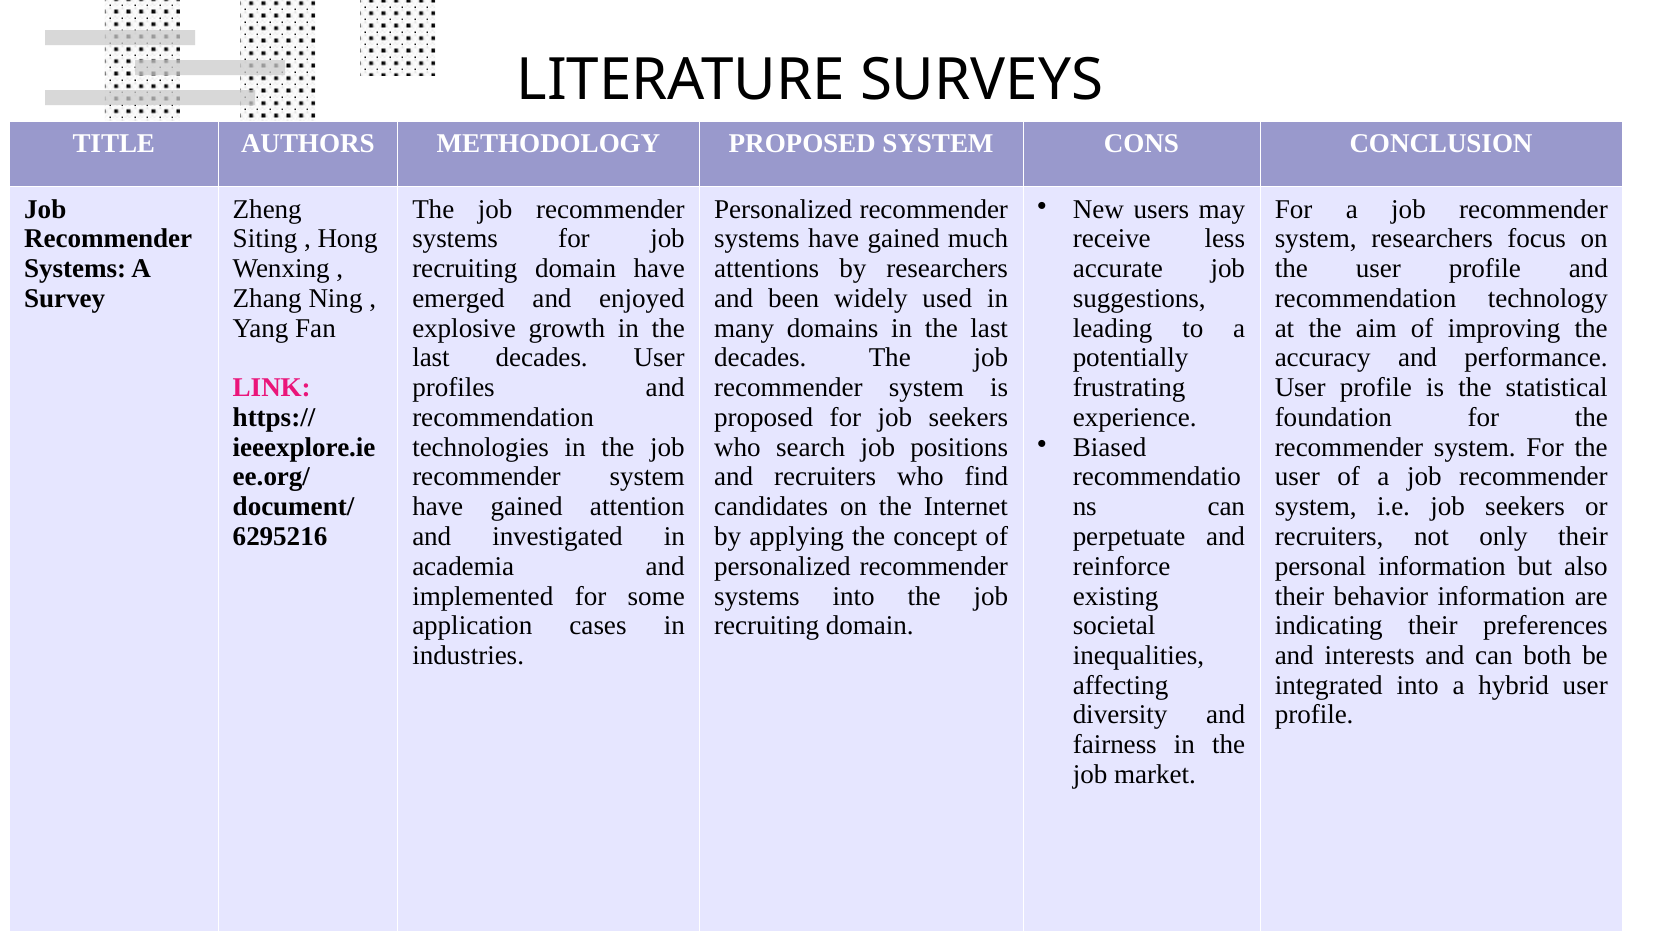

LITERATURE SURVEYS
| TITLE | AUTHORS | METHODOLOGY | PROPOSED SYSTEM | CONS | CONCLUSION |
| --- | --- | --- | --- | --- | --- |
| Job Recommender Systems: A Survey | Zheng Siting , Hong Wenxing , Zhang Ning , Yang Fan LINK: https://ieeexplore.ieee.org/document/6295216 | The job recommender systems for job recruiting domain have emerged and enjoyed explosive growth in the last decades. User profiles and recommendation technologies in the job recommender system have gained attention and investigated in academia and implemented for some application cases in industries. | Personalized recommender systems have gained much attentions by researchers and been widely used in many domains in the last decades. The job recommender system is proposed for job seekers who search job positions and recruiters who find candidates on the Internet by applying the concept of personalized recommender systems into the job recruiting domain. | New users may receive less accurate job suggestions, leading to a potentially frustrating experience. Biased recommendations can perpetuate and reinforce existing societal inequalities, affecting diversity and fairness in the job market. | For a job recommender system, researchers focus on the user profile and recommendation technology at the aim of improving the accuracy and performance. User profile is the statistical foundation for the recommender system. For the user of a job recommender system, i.e. job seekers or recruiters, not only their personal information but also their behavior information are indicating their preferences and interests and can both be integrated into a hybrid user profile. |